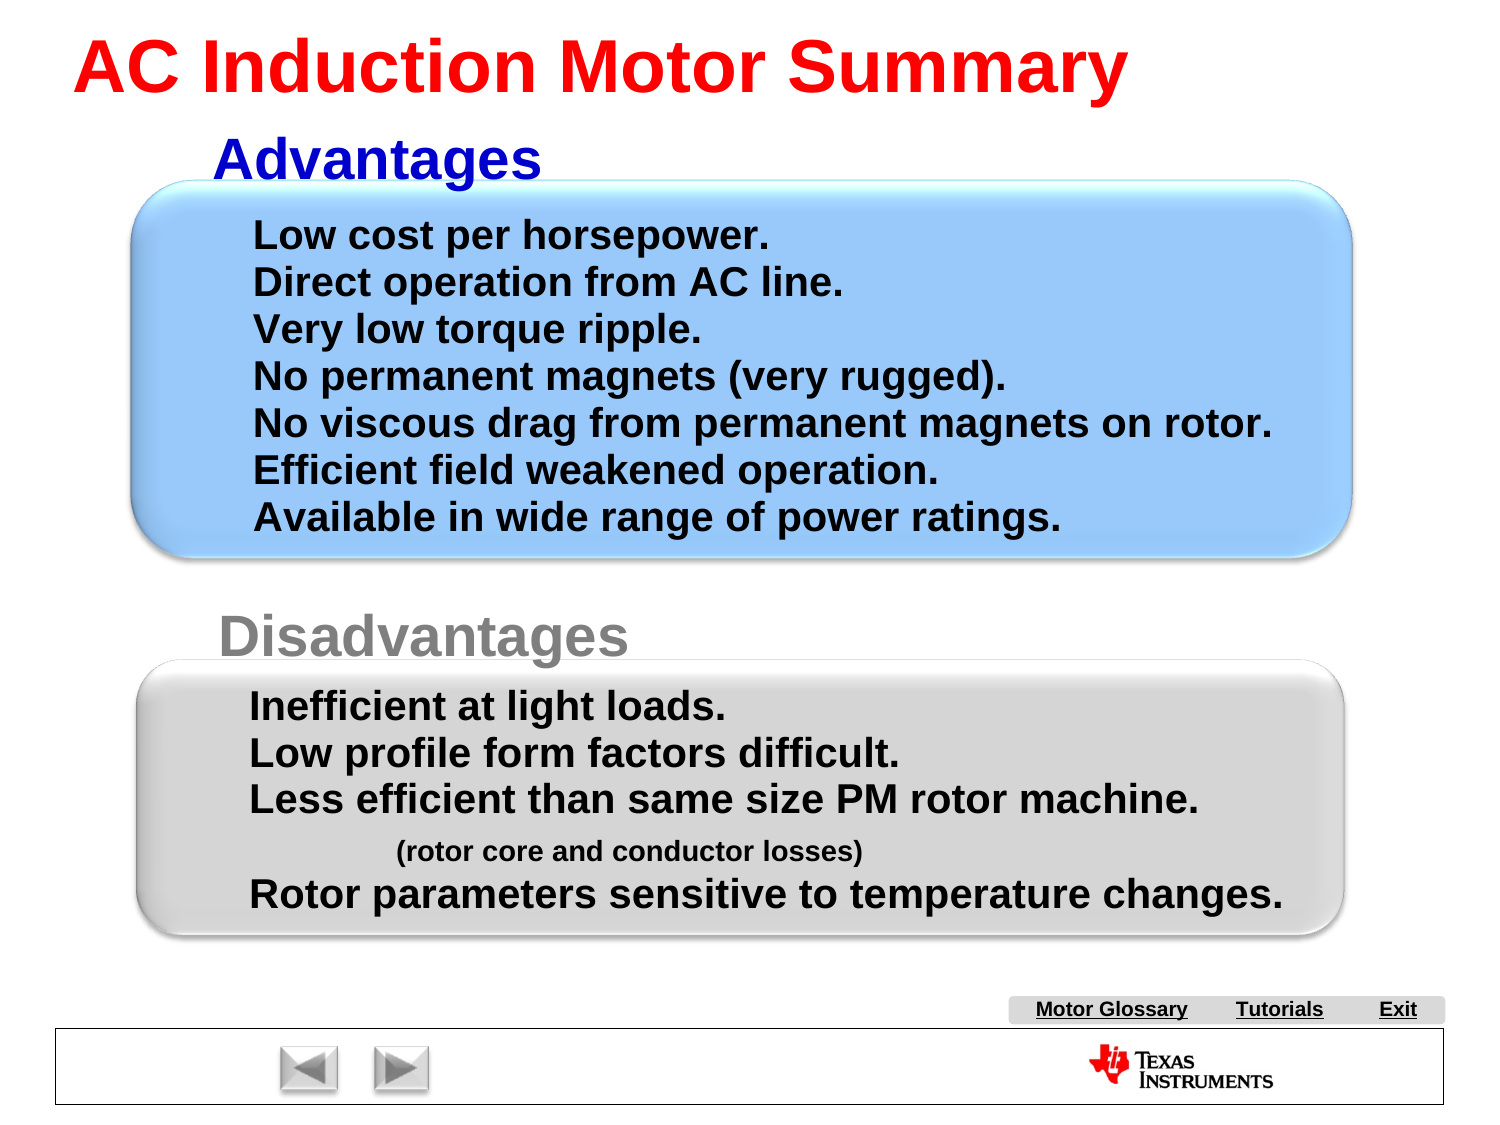

# AC Induction Motor Summary
Advantages
Low cost per horsepower.
Direct operation from AC line.
Very low torque ripple.
No permanent magnets (very rugged).
No viscous drag from permanent magnets on rotor.
Efficient field weakened operation.
Available in wide range of power ratings.
Disadvantages
Inefficient at light loads.
Low profile form factors difficult.
Less efficient than same size PM rotor machine.
	(rotor core and conductor losses)
Rotor parameters sensitive to temperature changes.